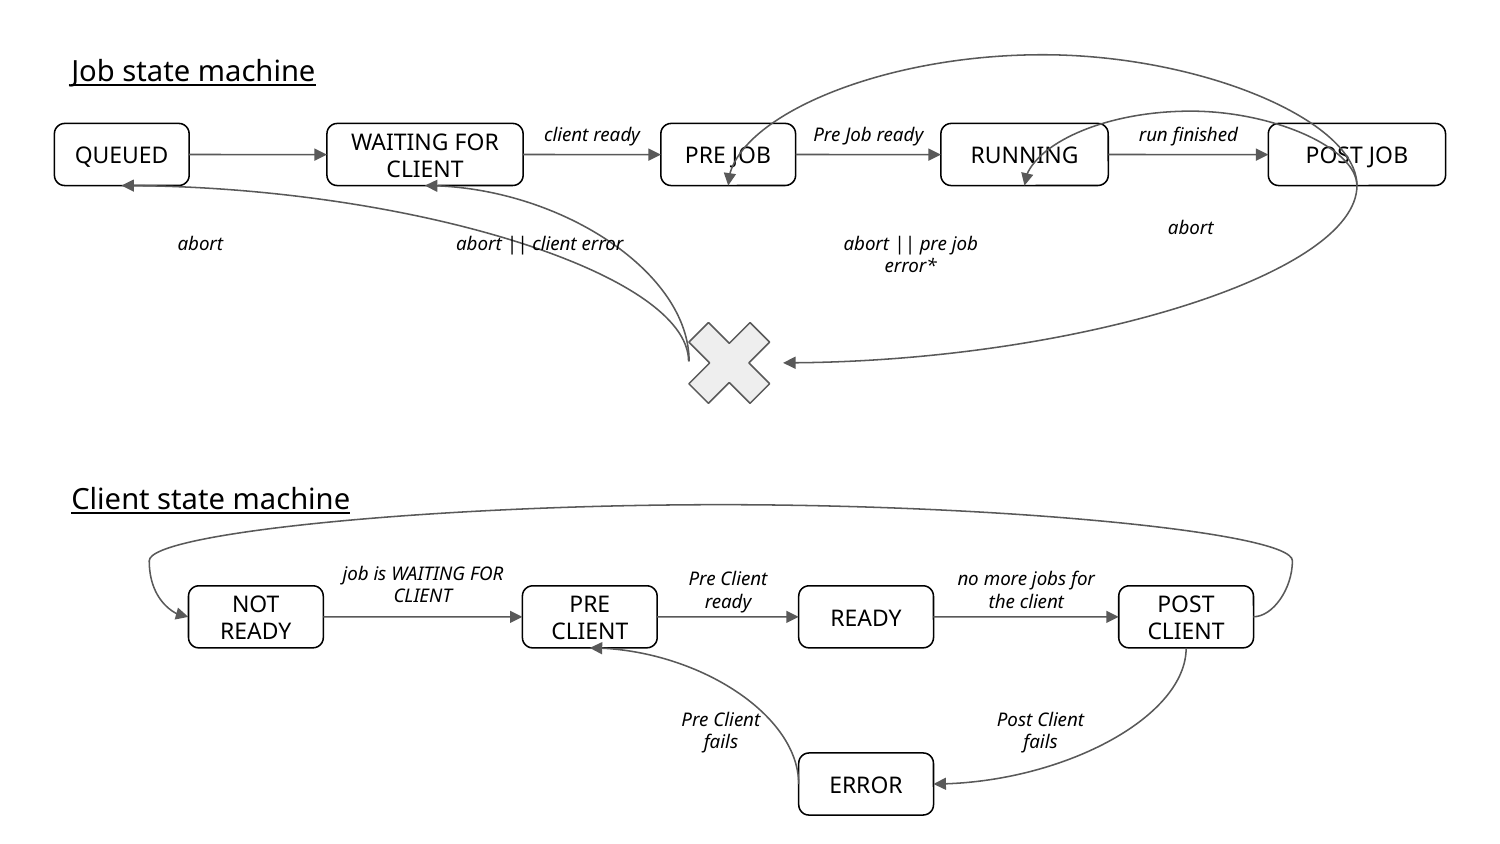

Job state machine
client ready
Pre Job ready
run finished
QUEUED
WAITING FOR CLIENT
PRE JOB
RUNNING
POST JOB
abort
abort
abort || client error
abort || pre job error*
Client state machine
job is WAITING FOR CLIENT
Pre Client ready
no more jobs for the client
NOT READY
PRE CLIENT
READY
POST CLIENT
Pre Client fails
Post Client fails
ERROR